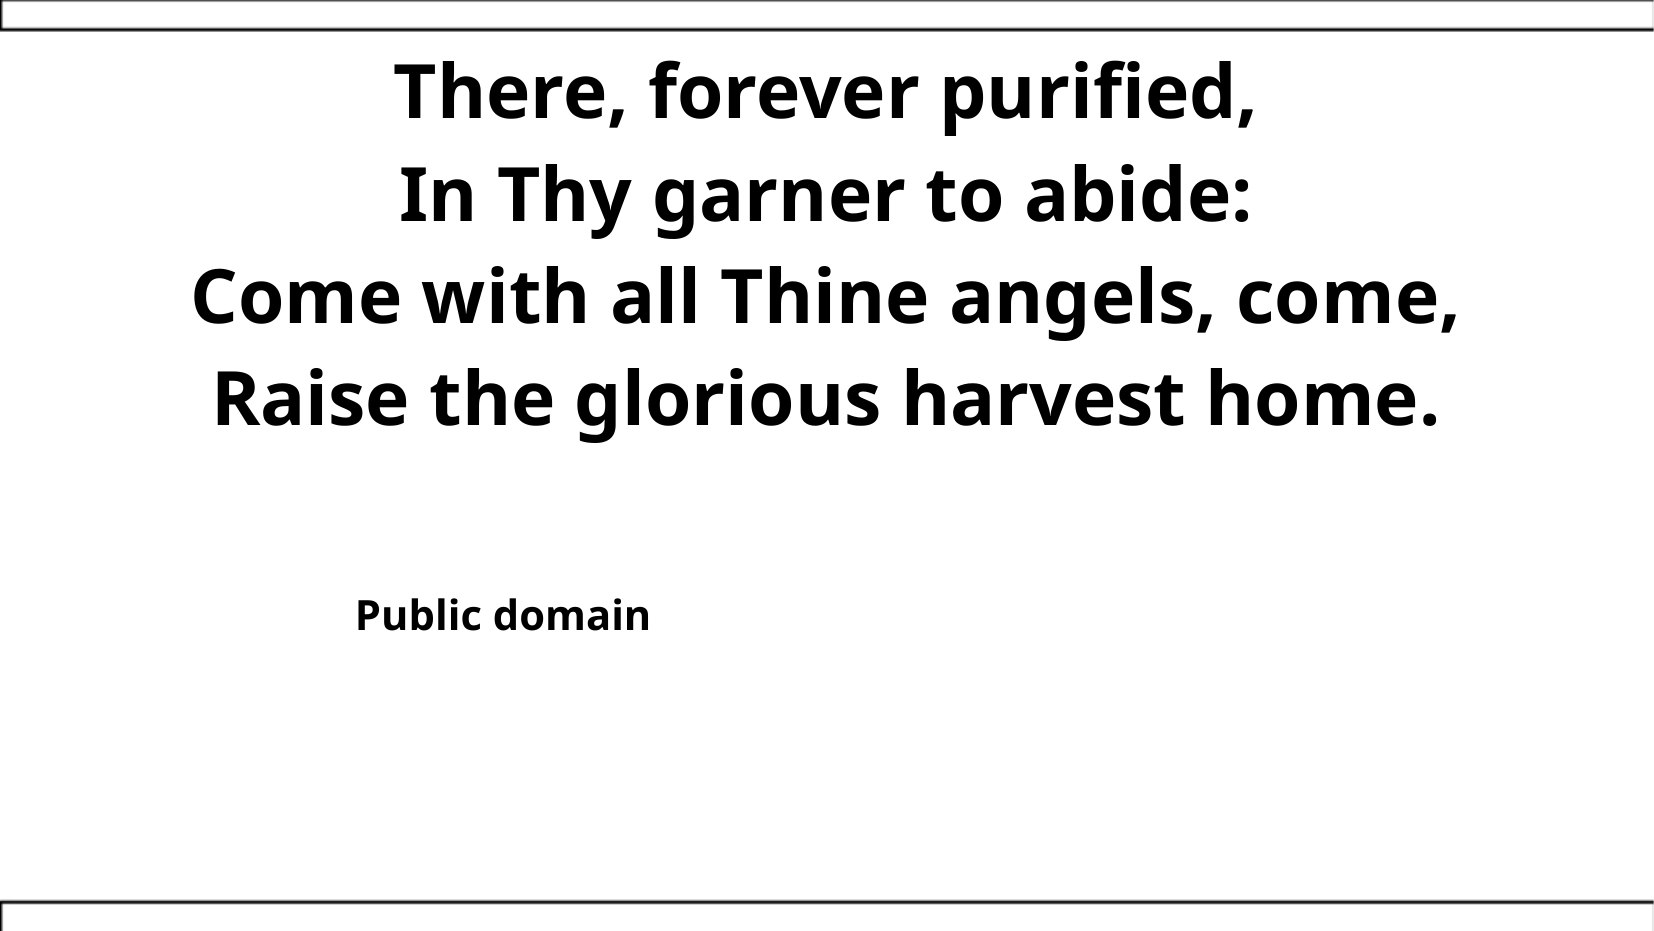

There, forever purified,
In Thy garner to abide:
Come with all Thine angels, come,
Raise the glorious harvest home.
 Public domain